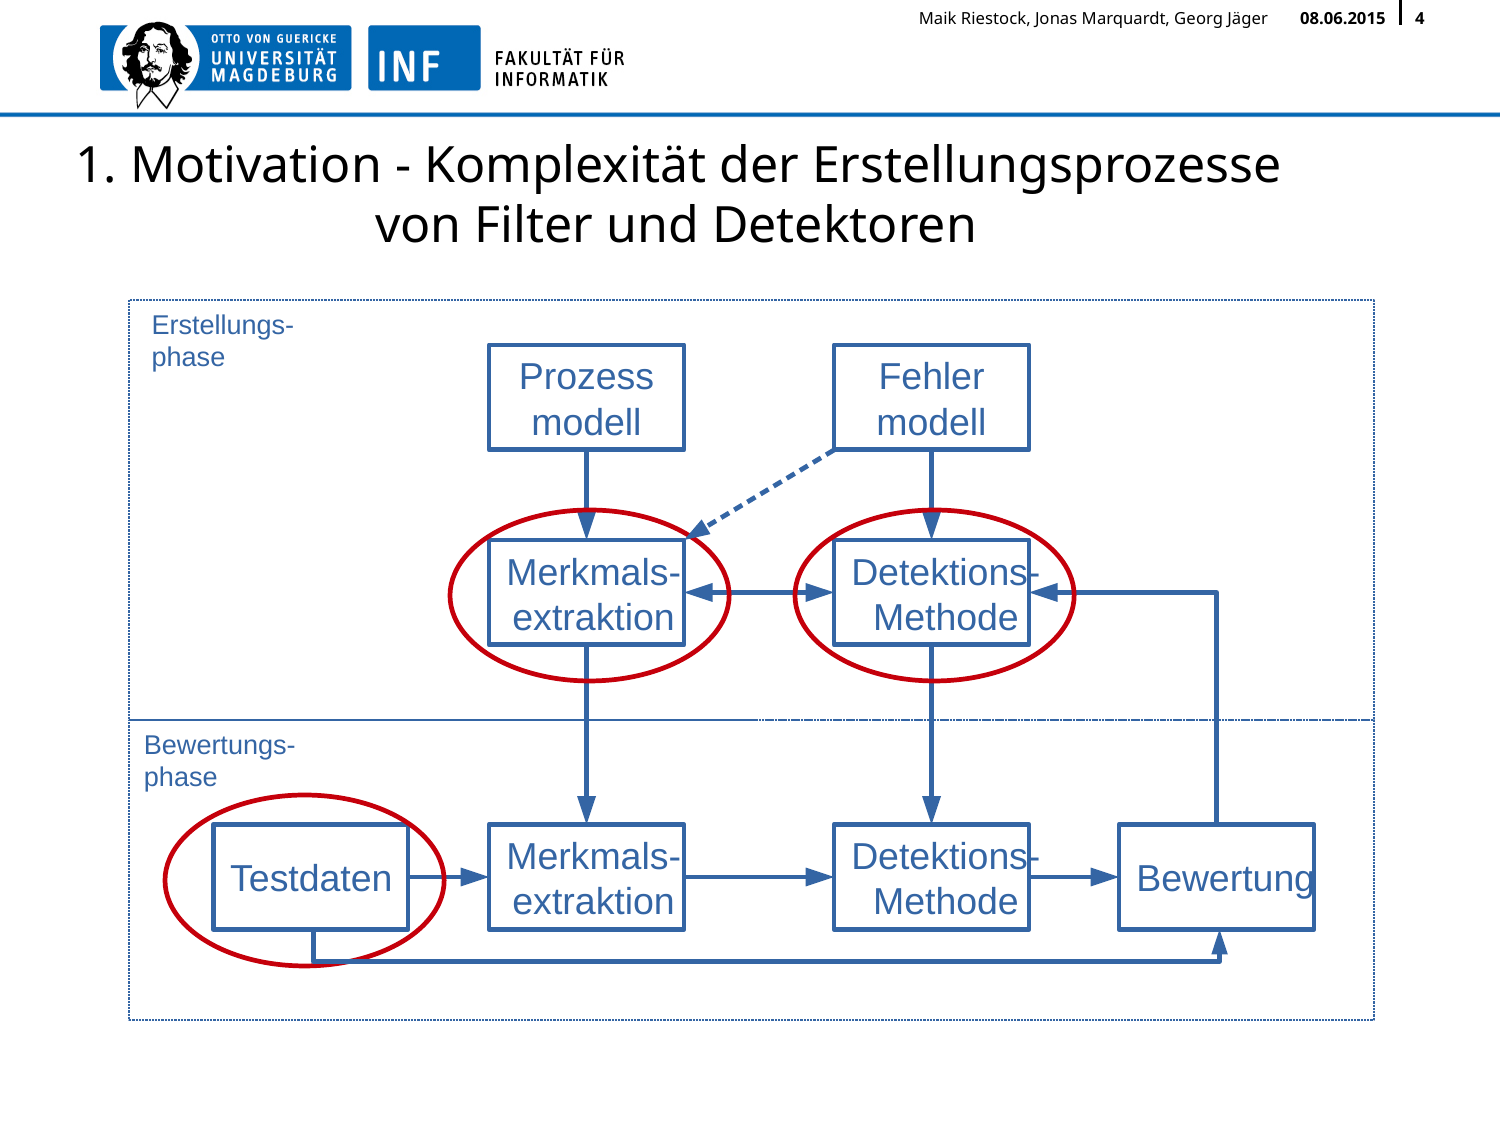

1. Motivation - Komplexität der Erstellungsprozesse 					von Filter und Detektoren
Erstellungs-
phase
Prozess
modell
Fehler
modell
Merkmals-
extraktion
Detektions-
Methode
Bewertungs-
phase
Testdaten
Merkmals-
extraktion
Detektions-
Methode
Bewertung